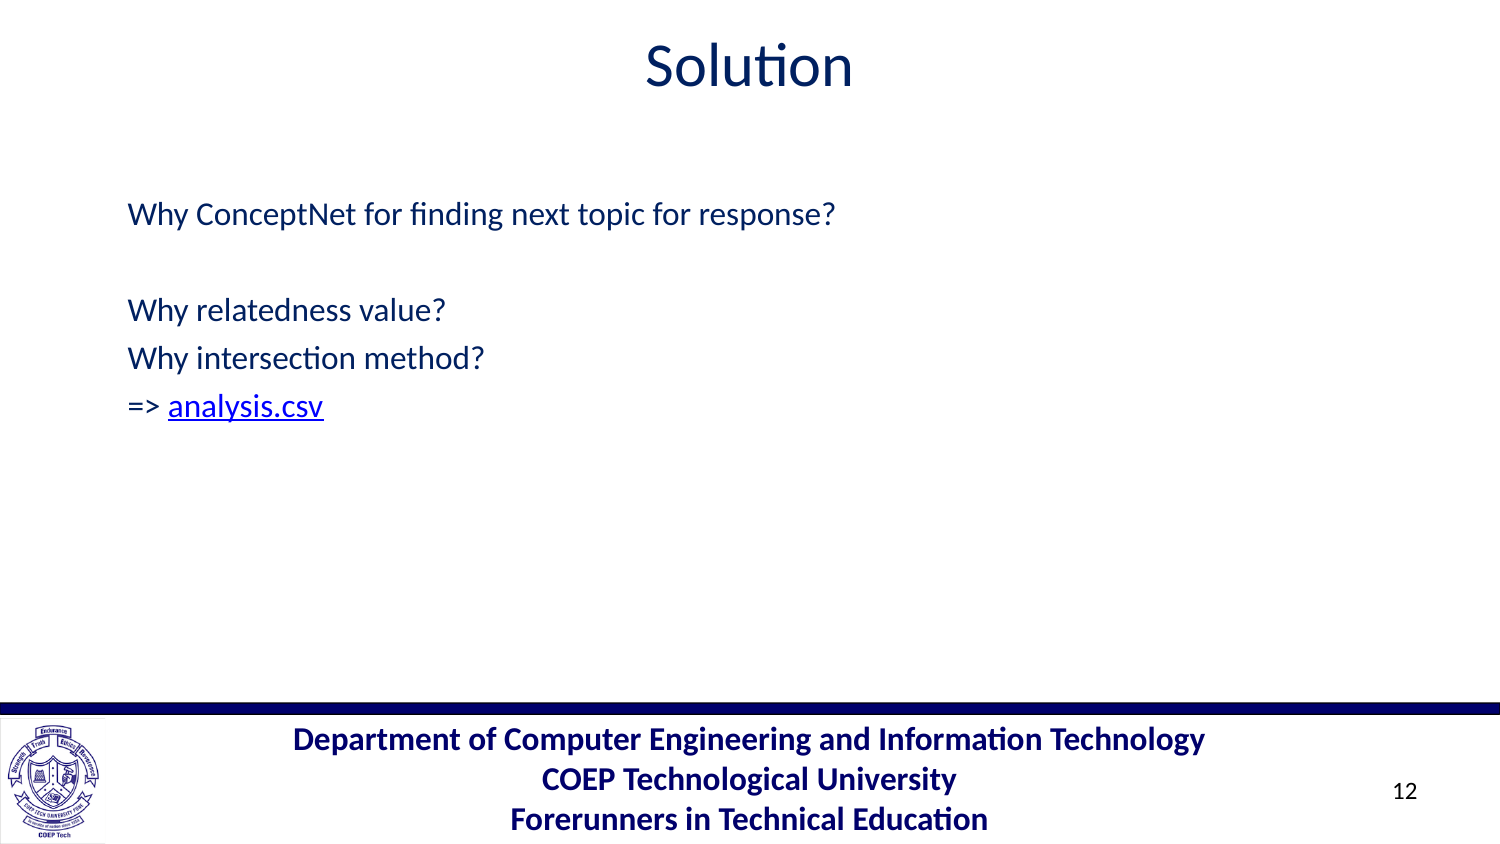

Solution
Why ConceptNet for finding next topic for response?
Why relatedness value?
Why intersection method?
=> analysis.csv
Department of Computer Engineering and Information Technology
COEP Technological University
Forerunners in Technical Education
12